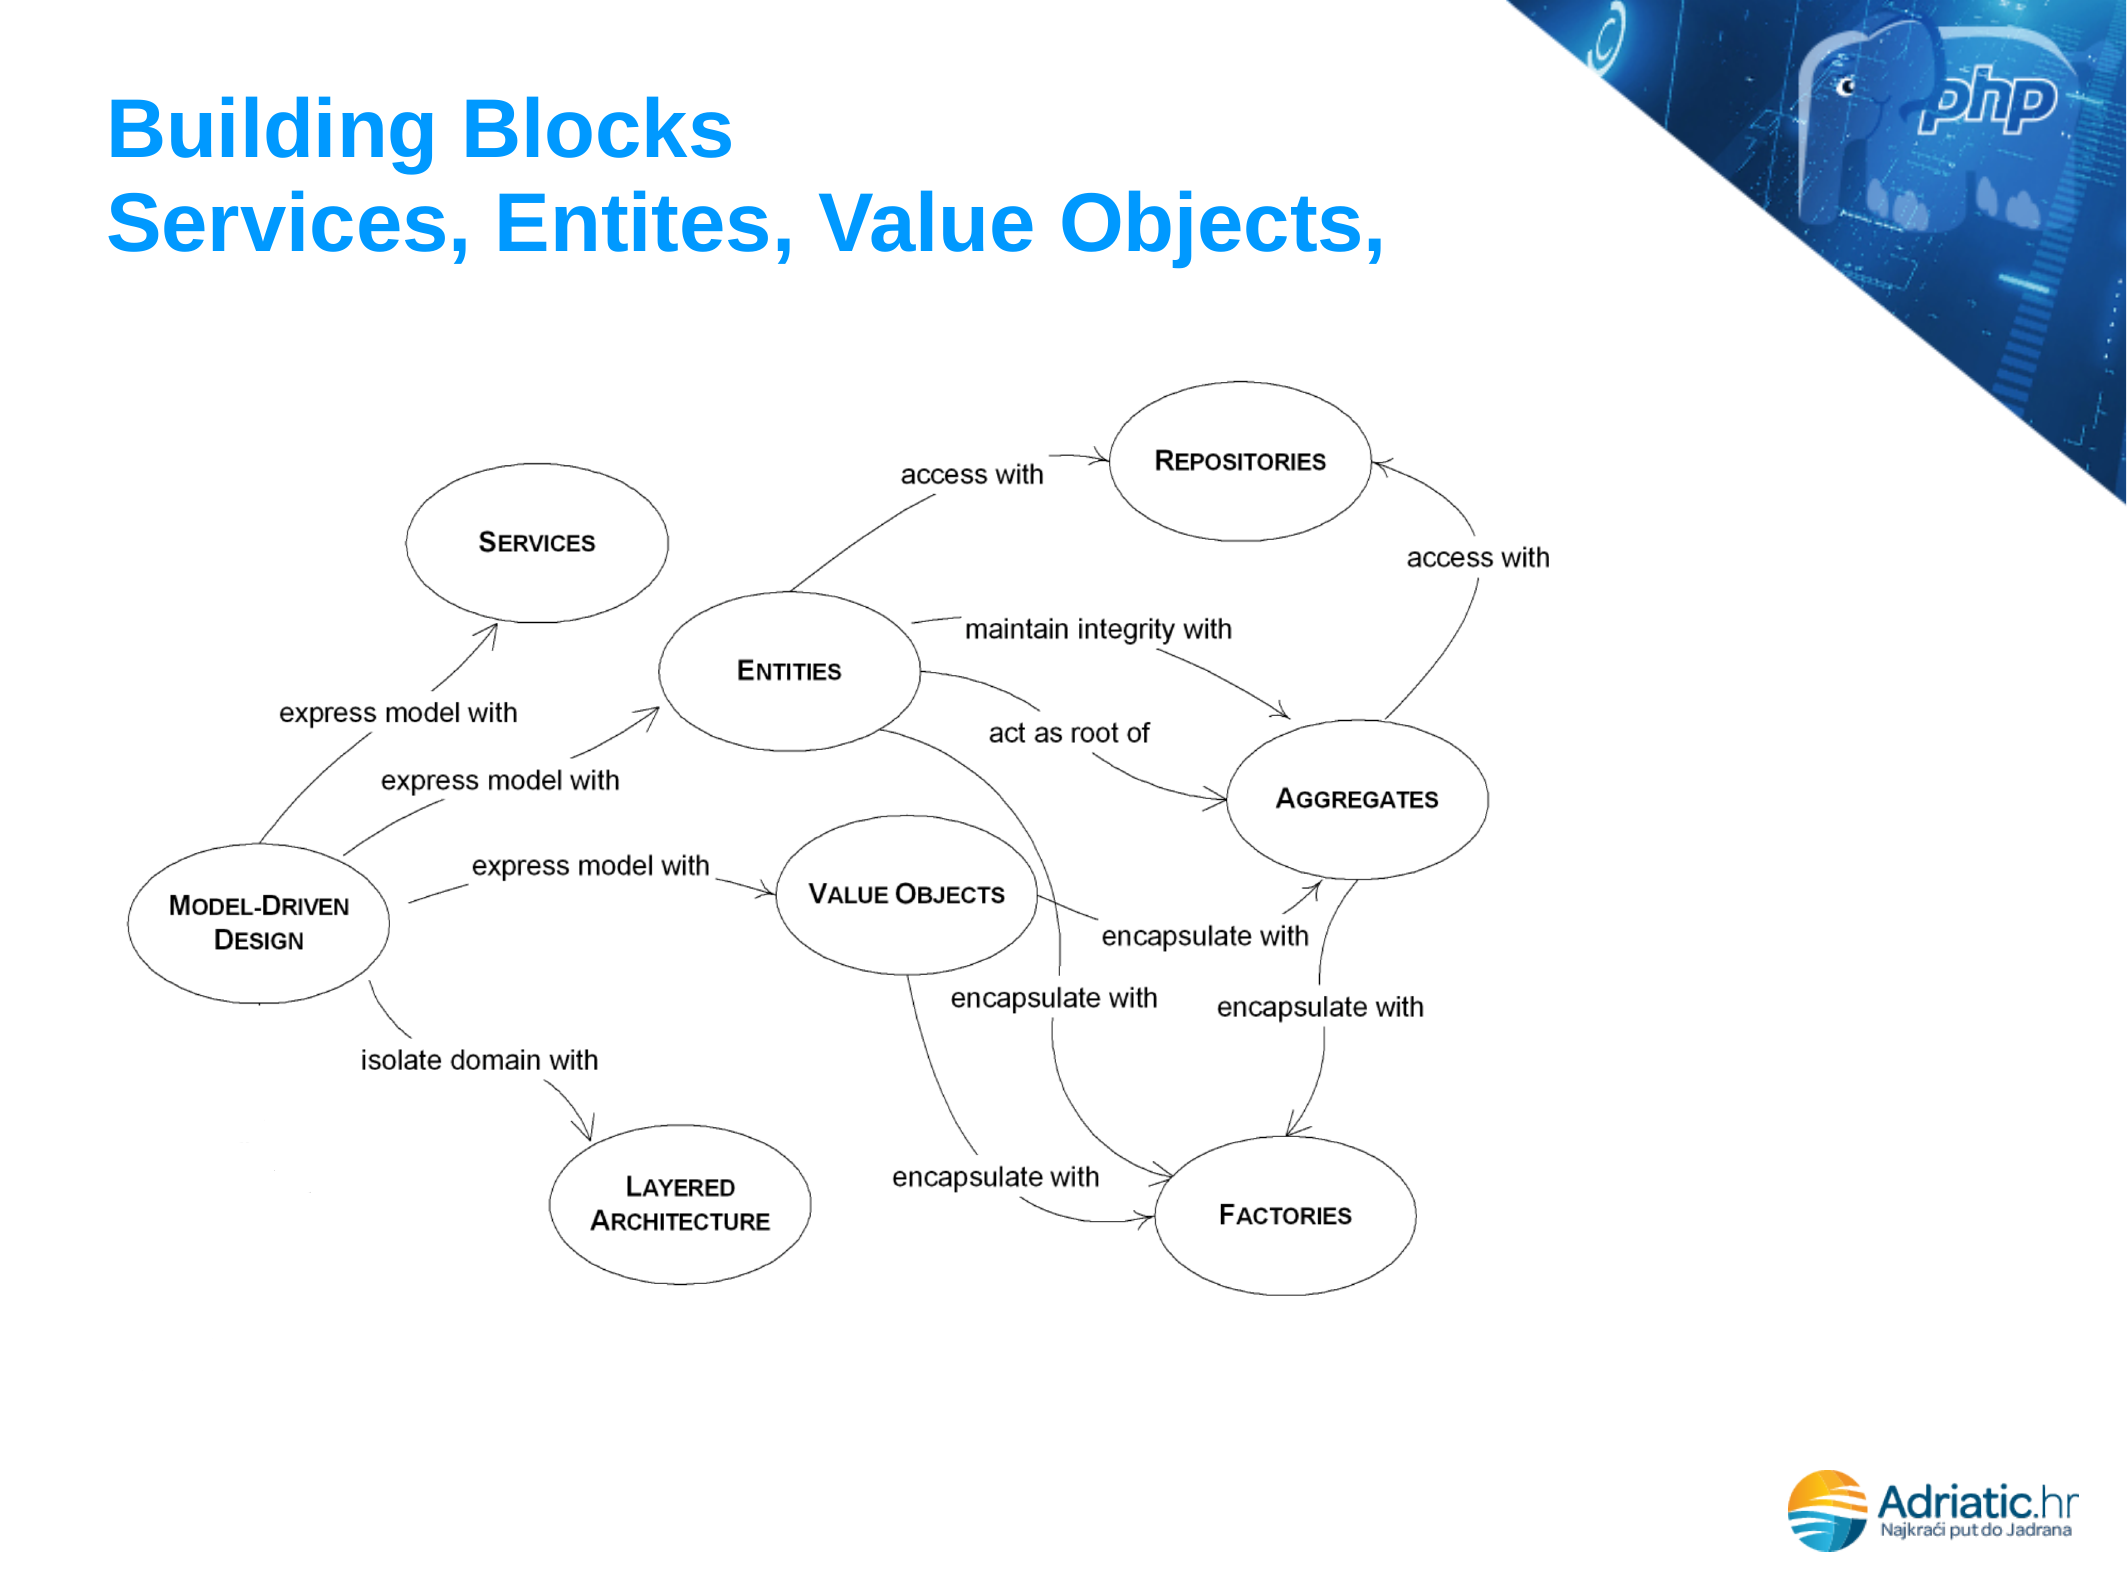

# Building Blocks Services, Entites, Value Objects,